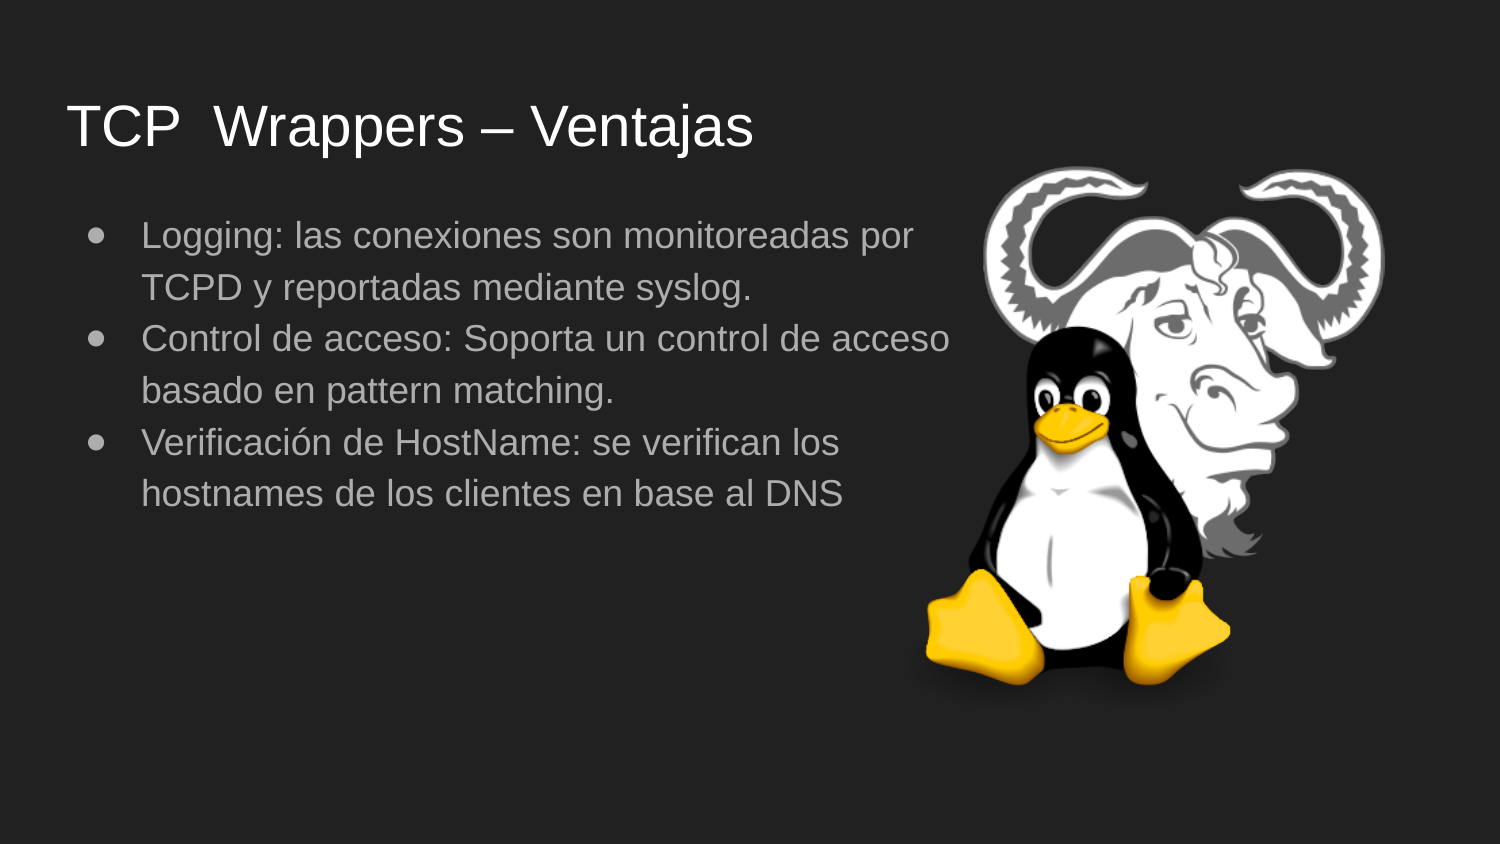

# TCP Wrappers – Ventajas
Logging: las conexiones son monitoreadas por TCPD y reportadas mediante syslog.
Control de acceso: Soporta un control de acceso basado en pattern matching.
Verificación de HostName: se verifican los hostnames de los clientes en base al DNS